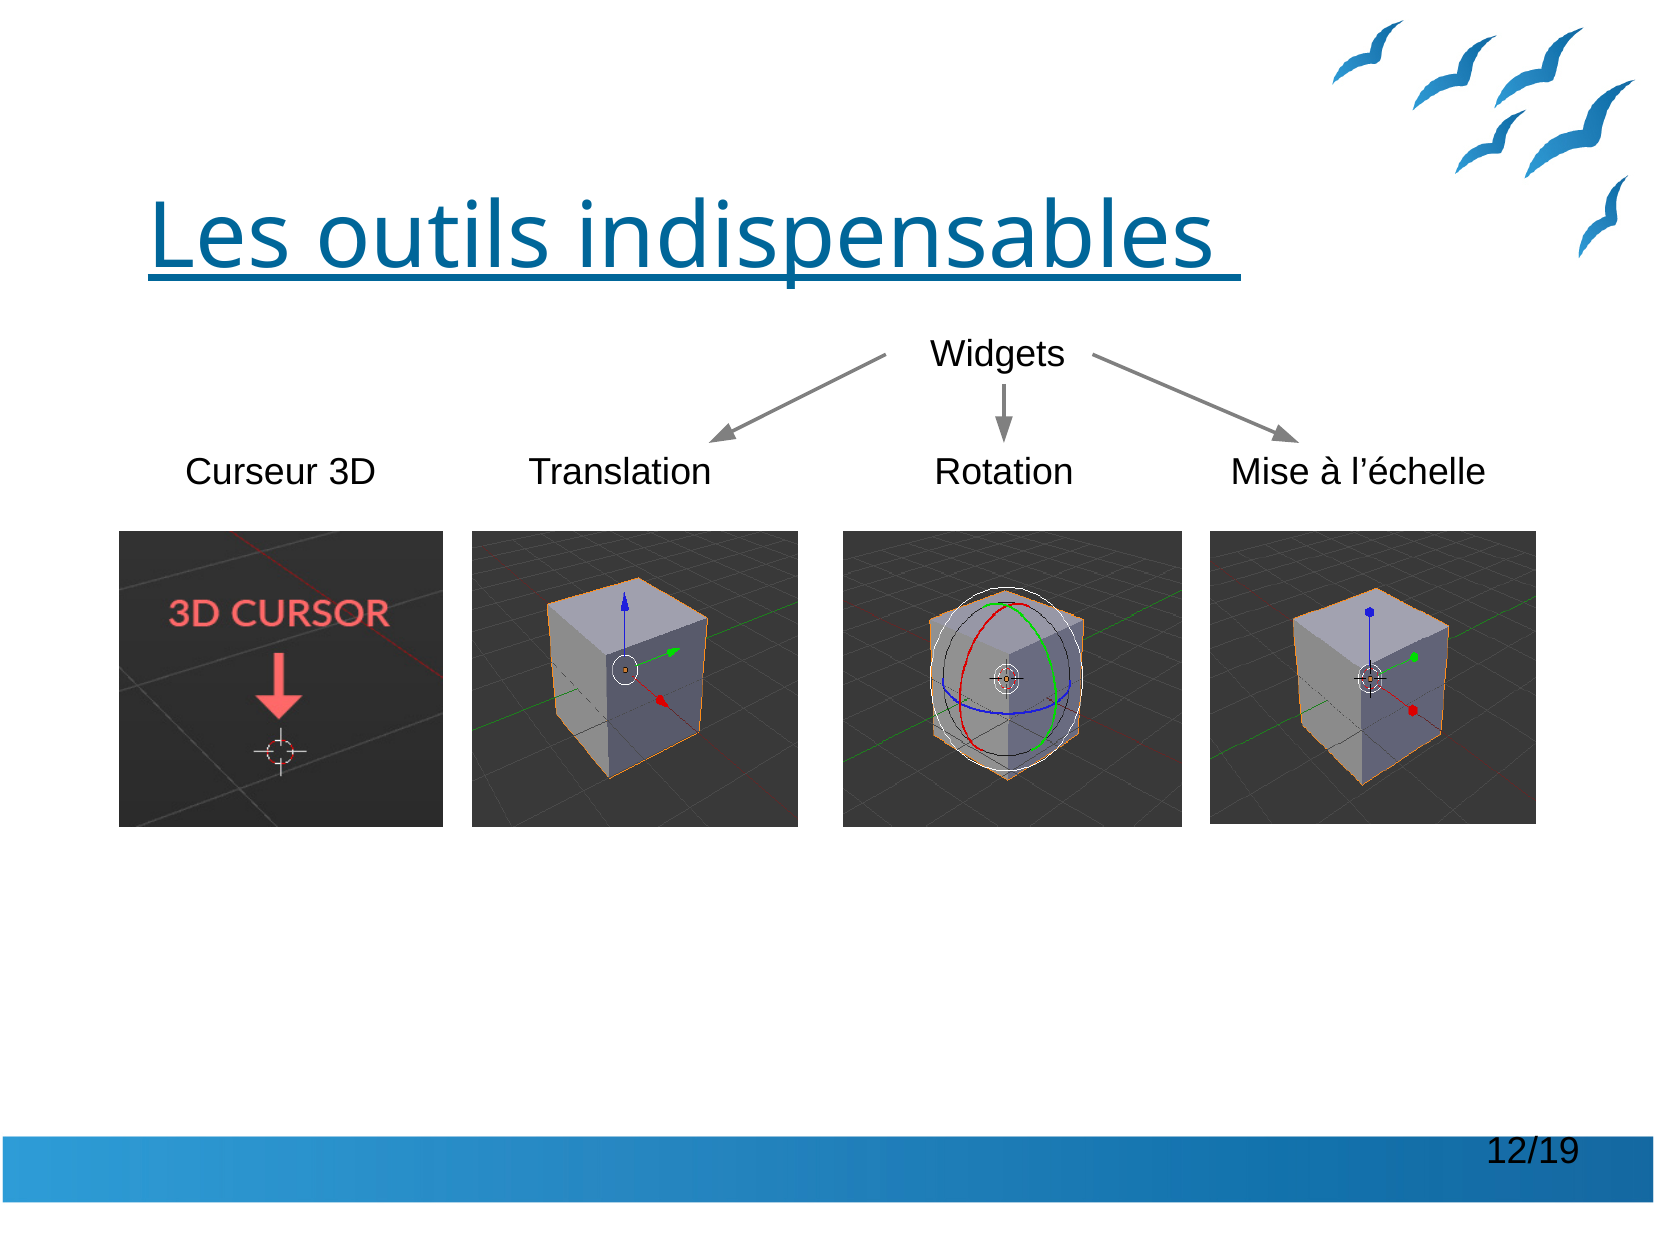

# Les outils indispensables
Widgets
Curseur 3D
Translation
Rotation
Mise à l’échelle